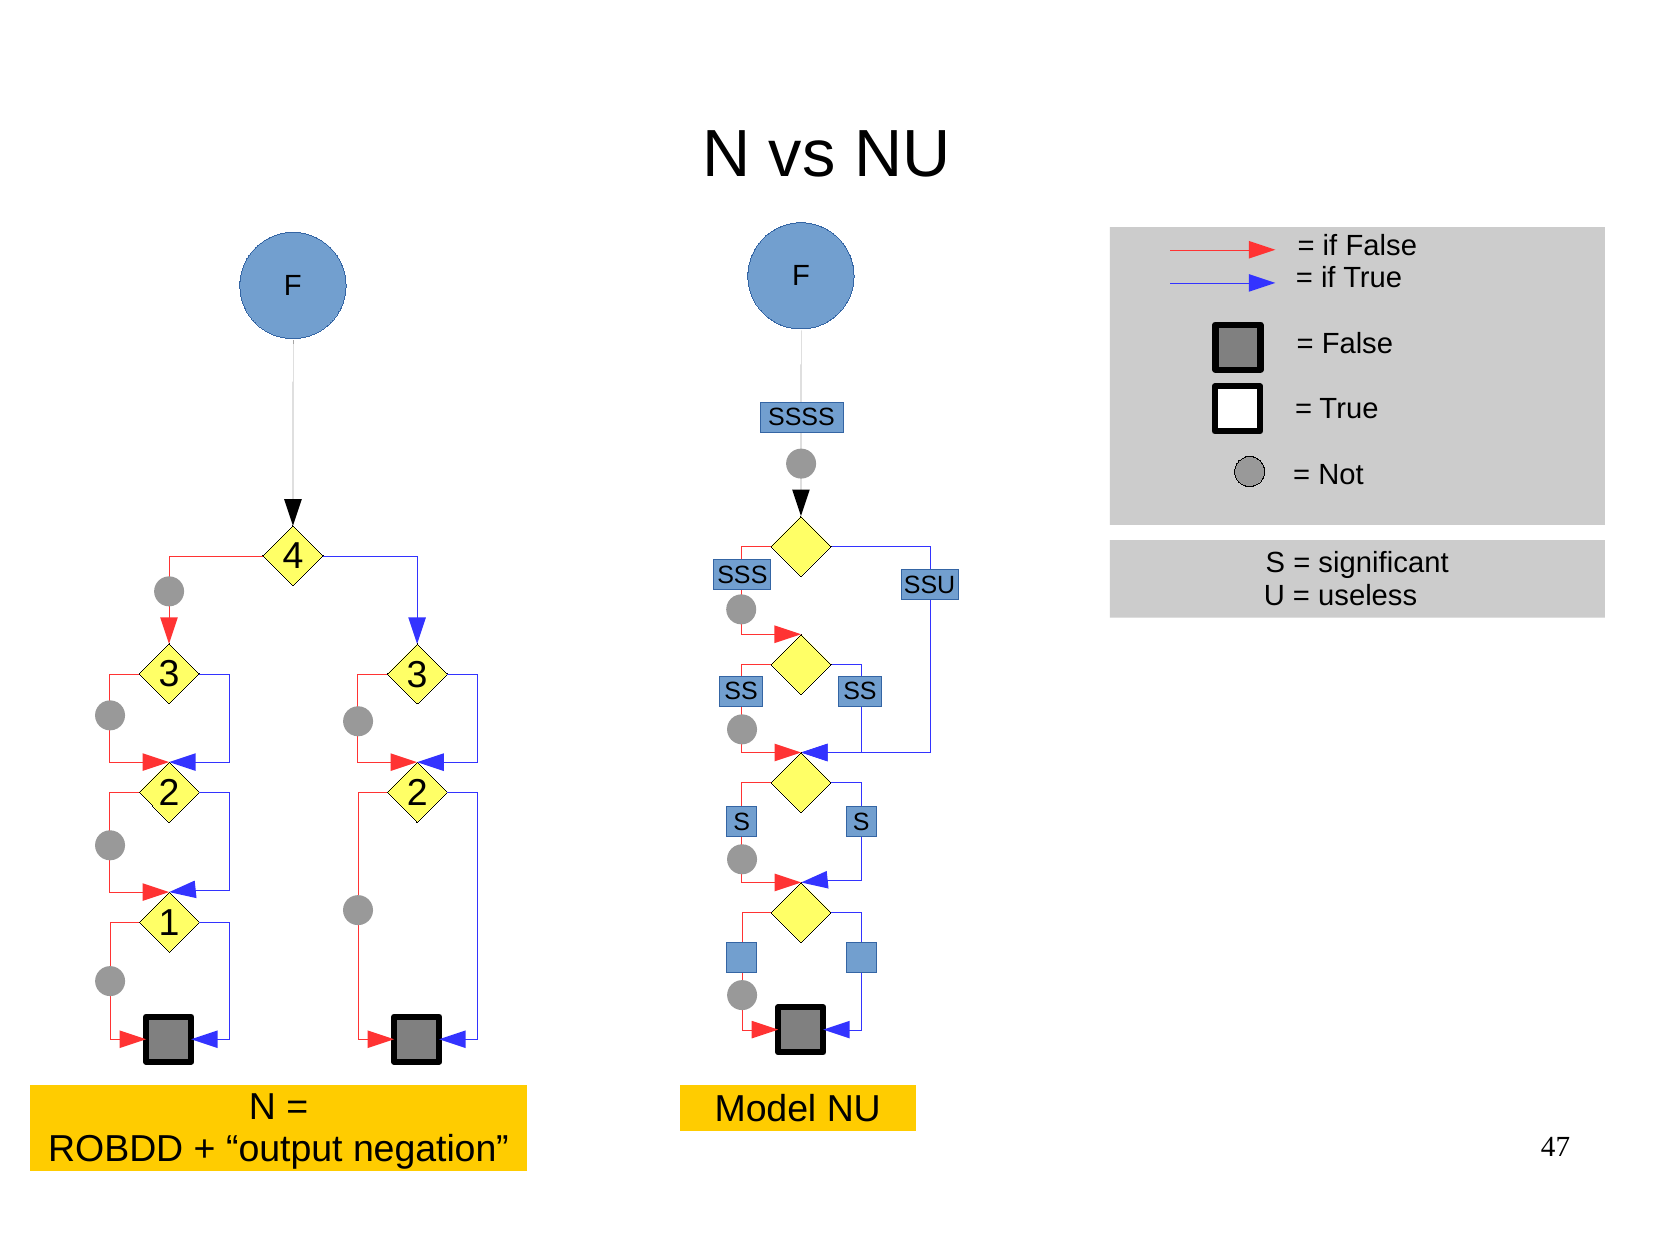

N vs NU
F
= if False
= if True
= False
= True
= Not
F
#
SSSS
4
S = significant
U = useless
SSS
SSU
3
3
SS
SS
2
2
S
S
1
N =
ROBDD + “output negation”
Model NU
47